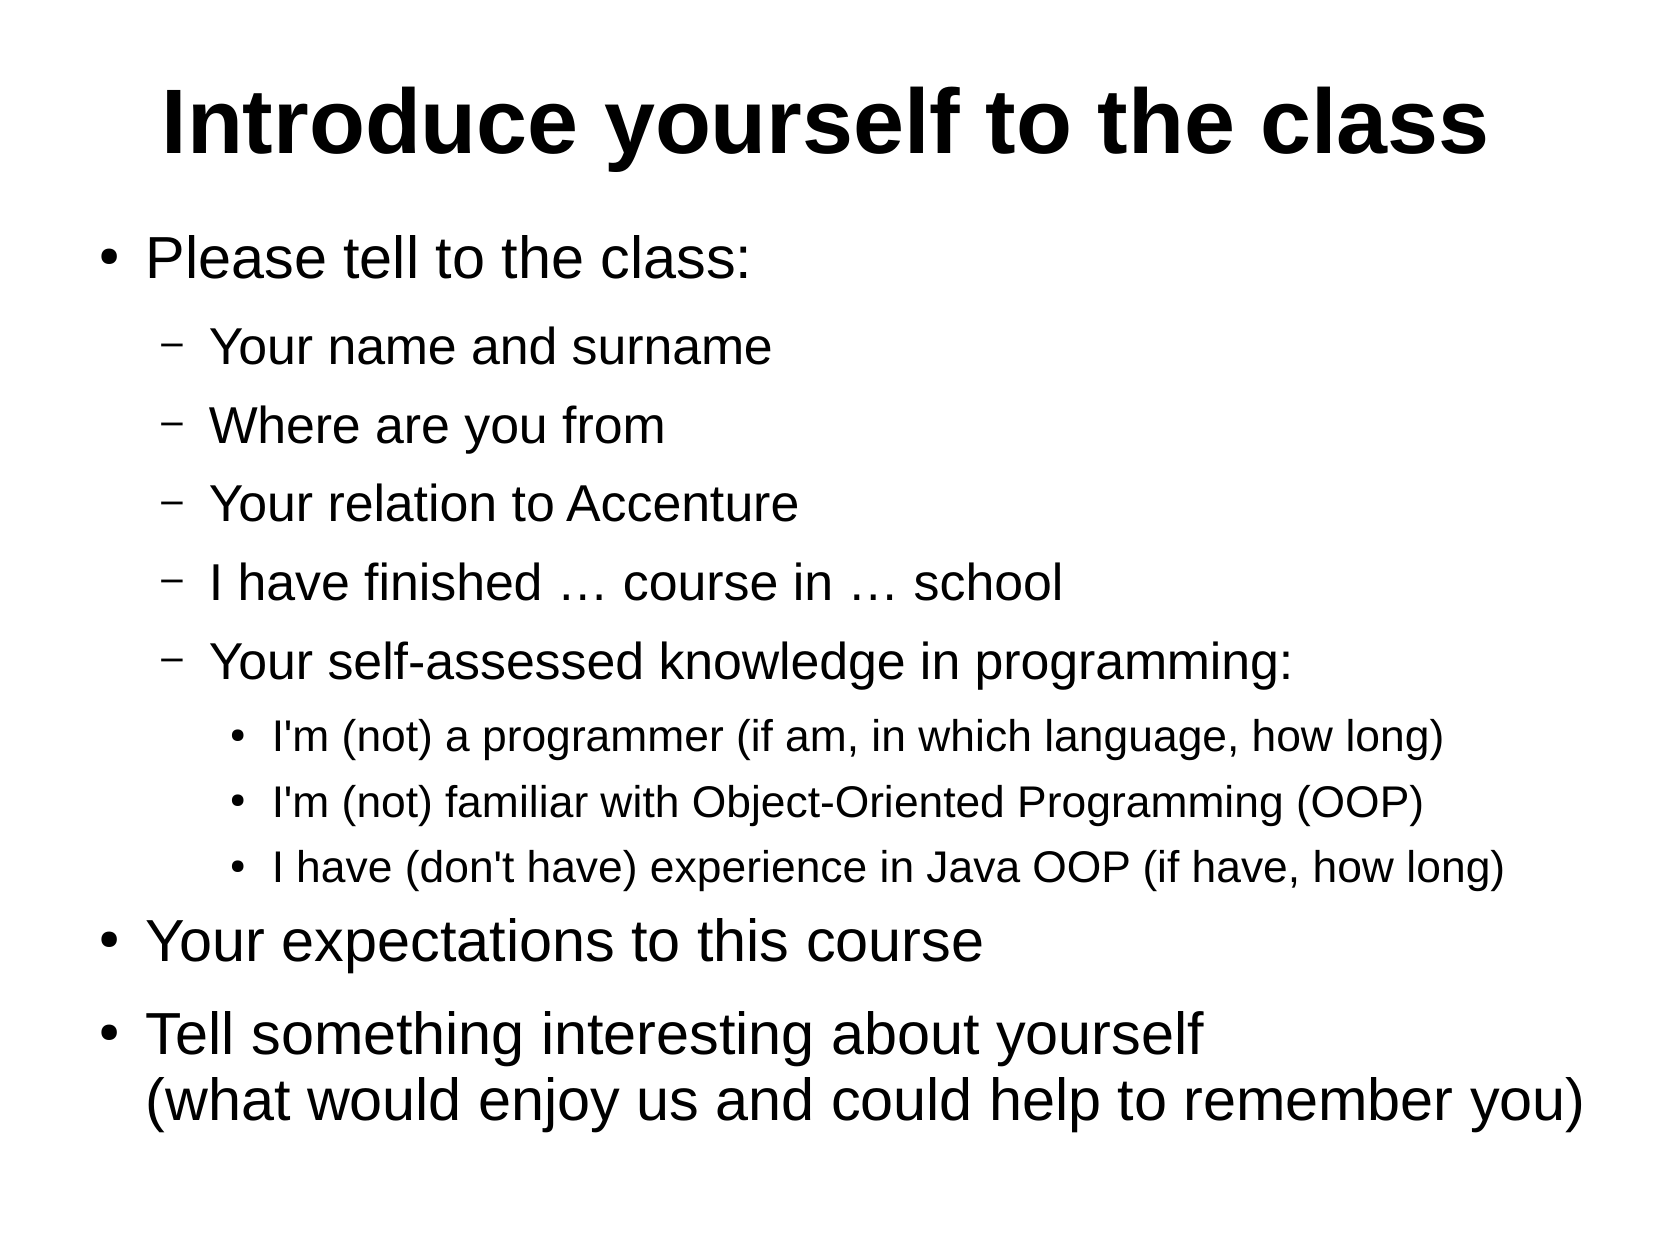

# Introduce yourself to the class
Please tell to the class:
Your name and surname
Where are you from
Your relation to Accenture
I have finished … course in … school
Your self-assessed knowledge in programming:
I'm (not) a programmer (if am, in which language, how long)
I'm (not) familiar with Object-Oriented Programming (OOP)
I have (don't have) experience in Java OOP (if have, how long)
Your expectations to this course
Tell something interesting about yourself
(what would enjoy us and could help to remember you)